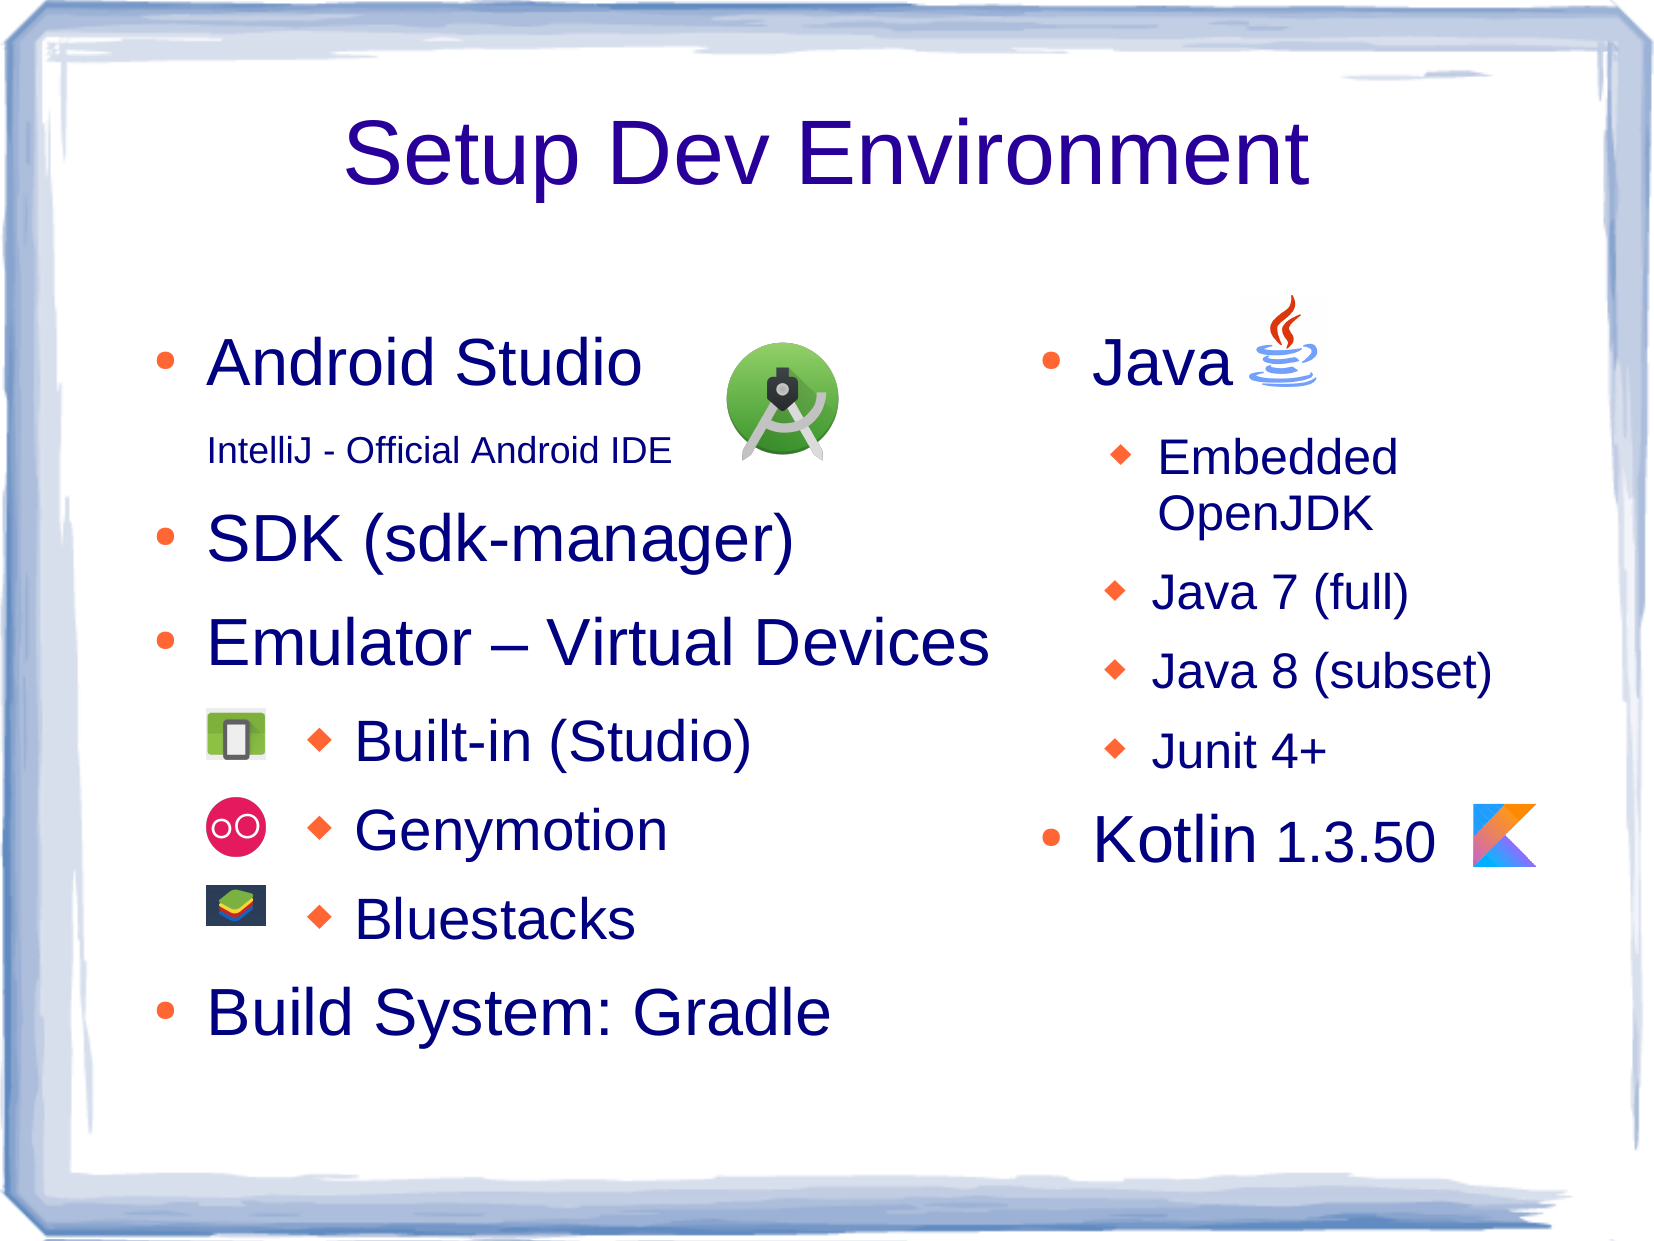

# Setup Dev Environment
Android Studio
IntelliJ - Official Android IDE
SDK (sdk-manager)
Emulator – Virtual Devices
Built-in (Studio)
Genymotion
Bluestacks
Build System: Gradle
Java
Embedded OpenJDK
Java 7 (full)
Java 8 (subset)
Junit 4+
Kotlin 1.3.50